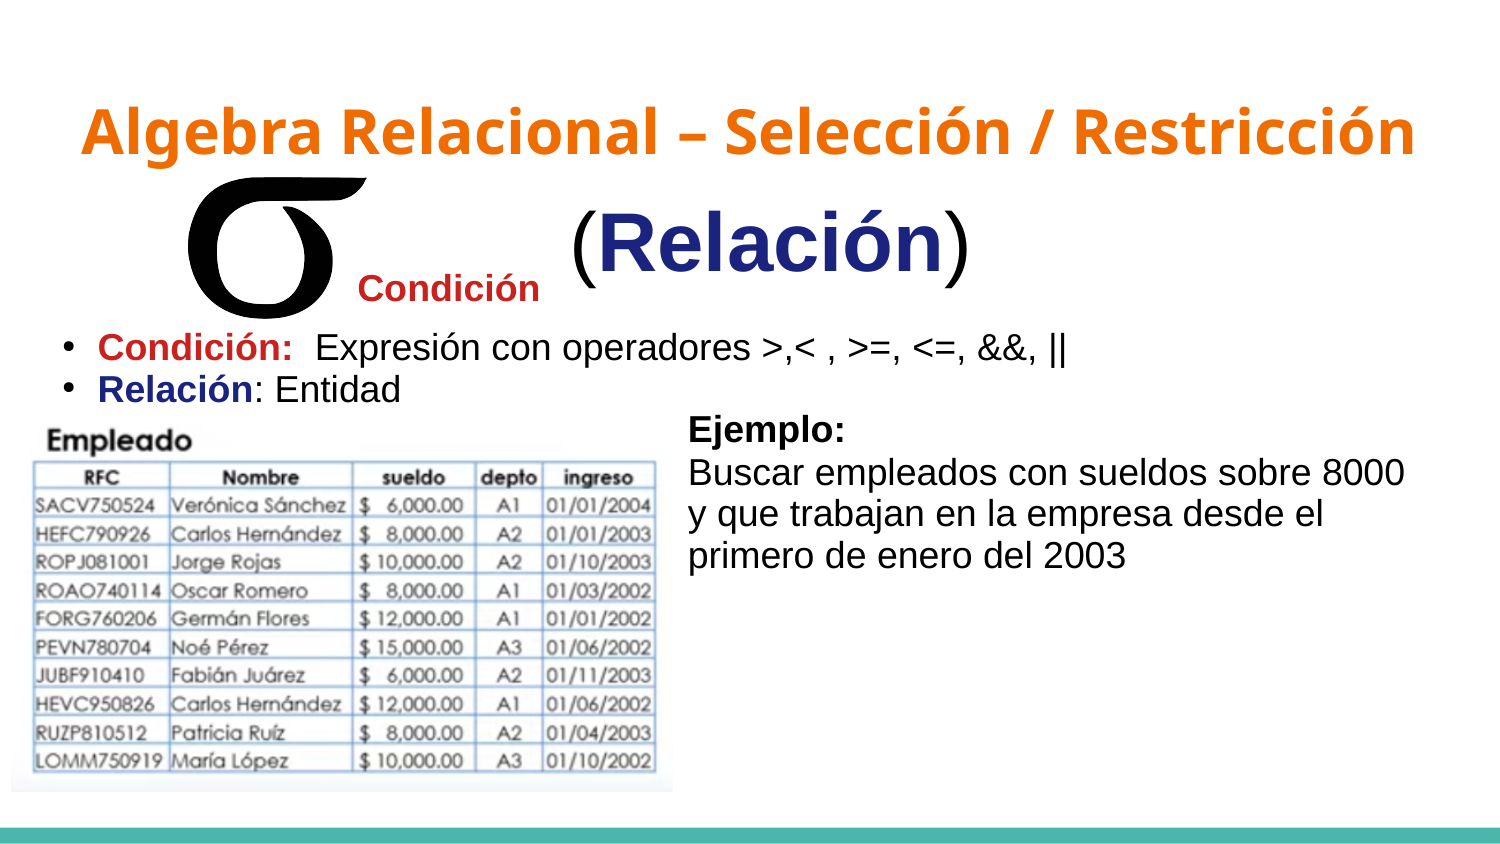

# Algebra Relacional – Selección / Restricción
(Relación)
Condición
Condición: Expresión con operadores >,< , >=, <=, &&, ||
Relación: Entidad
Ejemplo:
Buscar empleados con sueldos sobre 8000 y que trabajan en la empresa desde el primero de enero del 2003